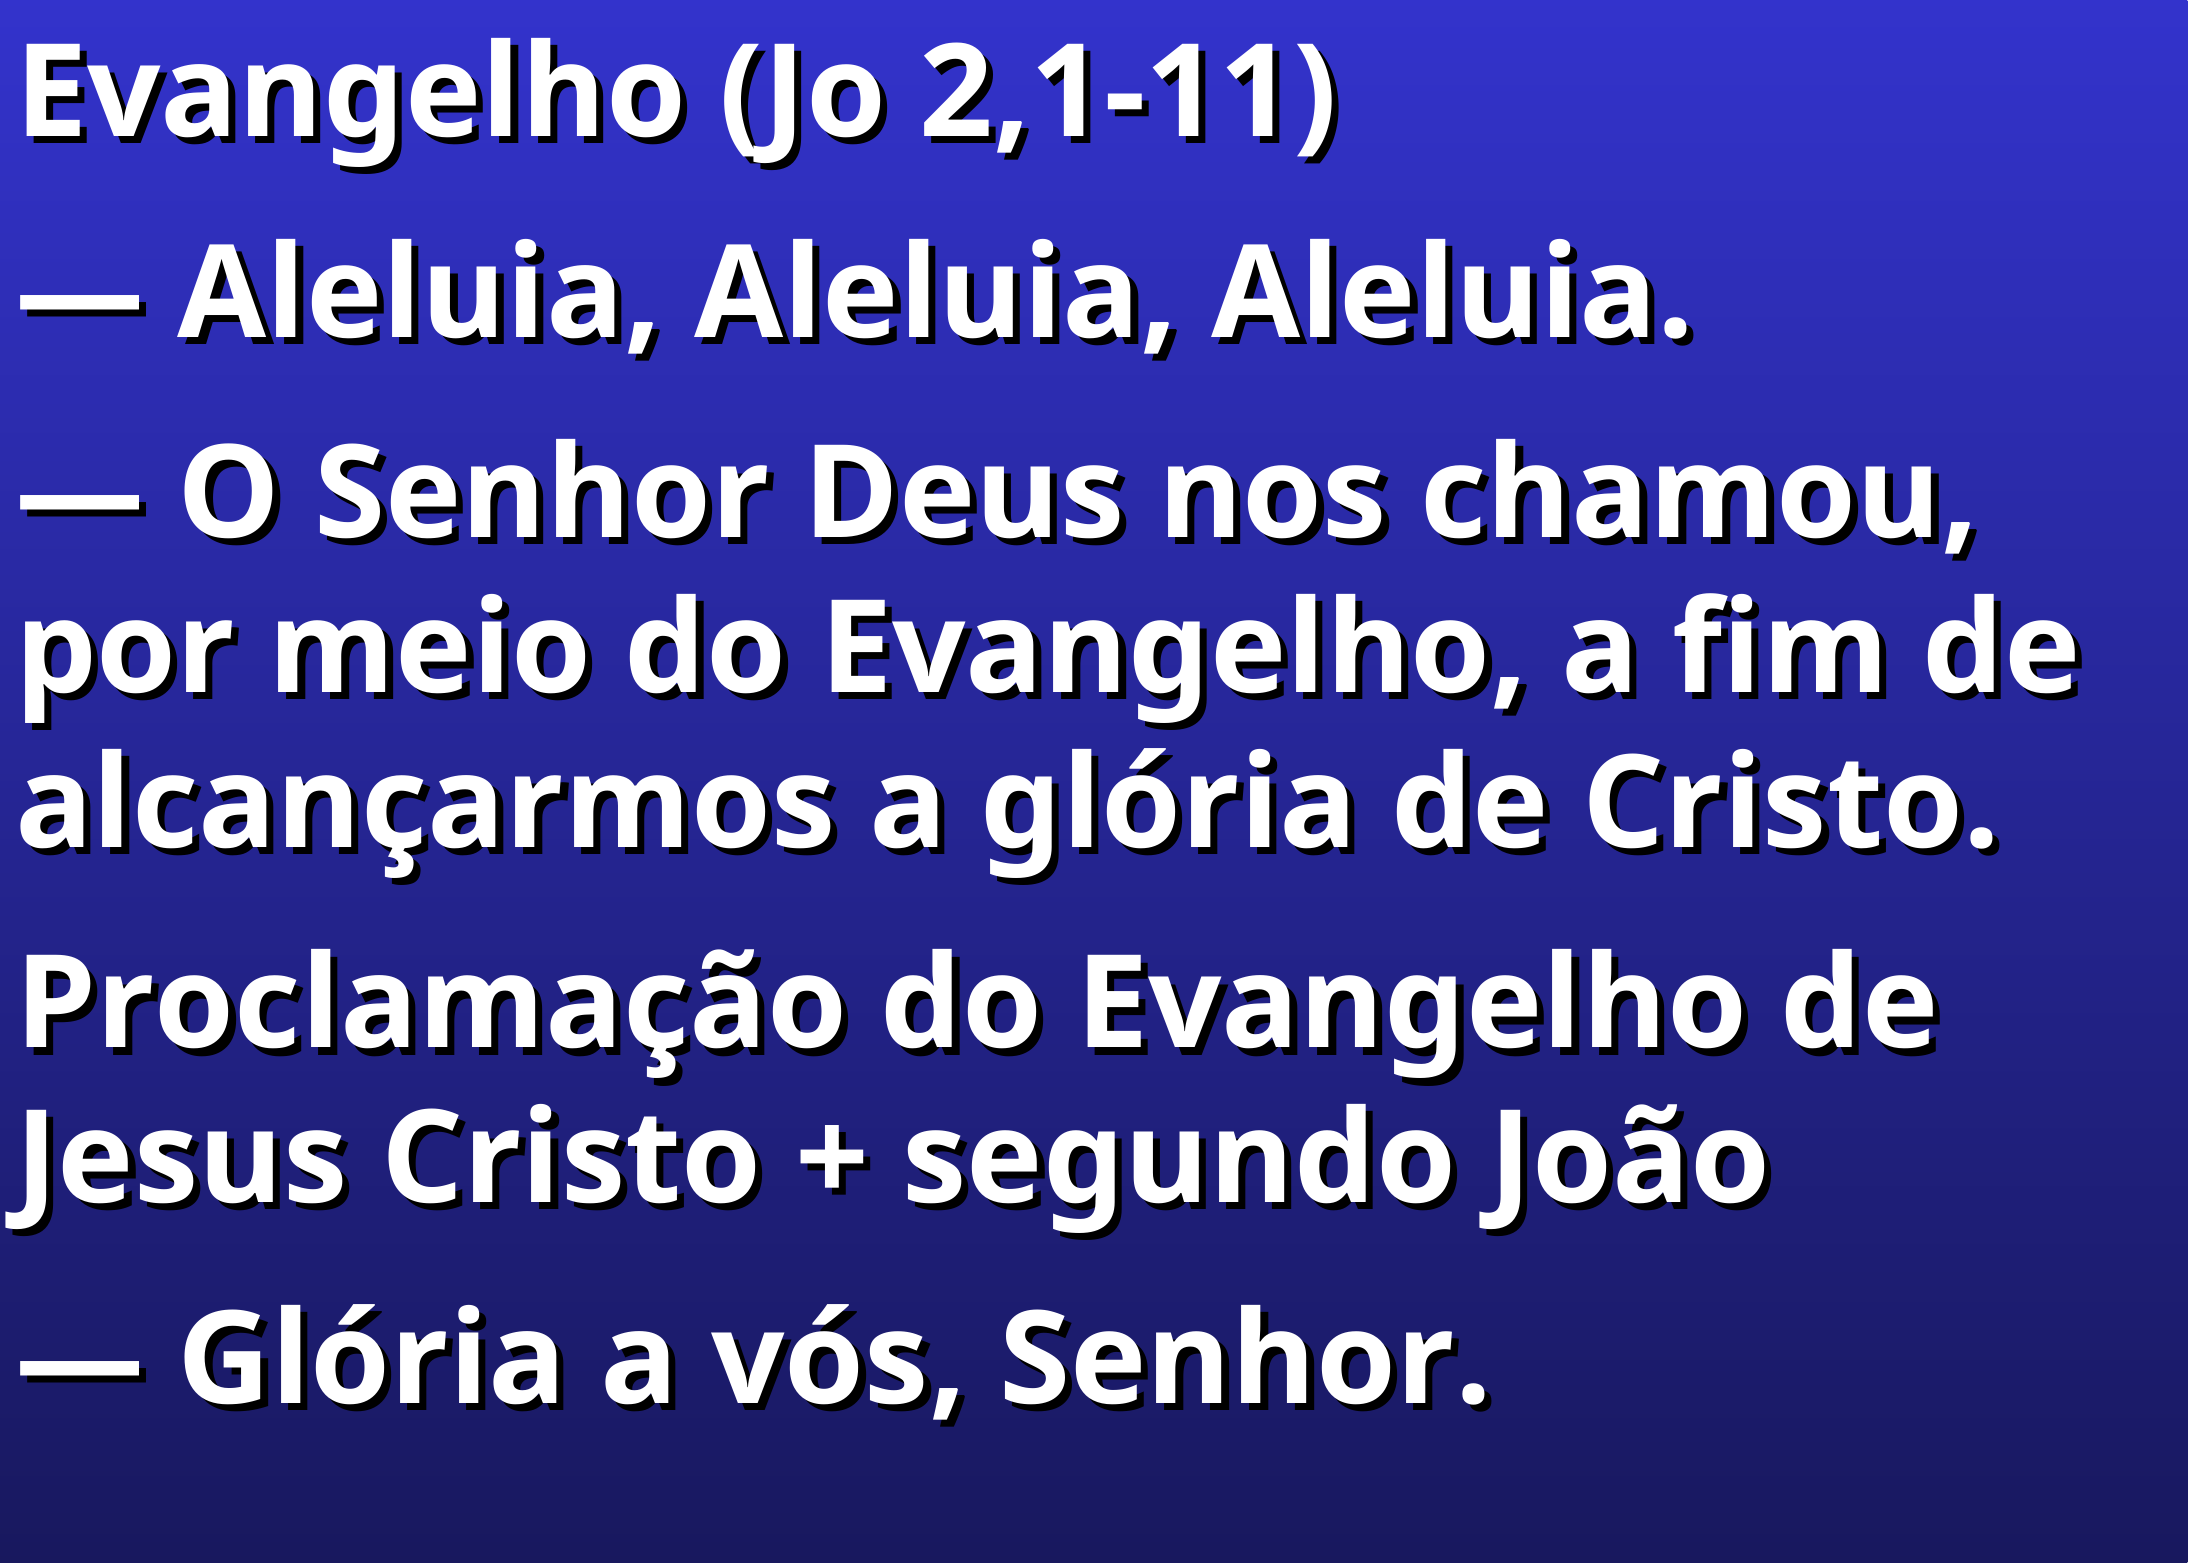

Evangelho (Jo 2,1-11)
— Aleluia, Aleluia, Aleluia.
— O Senhor Deus nos chamou, por meio do Evangelho, a fim de alcançarmos a glória de Cristo.
Proclamação do Evangelho de Jesus Cristo + segundo João
— Glória a vós, Senhor.